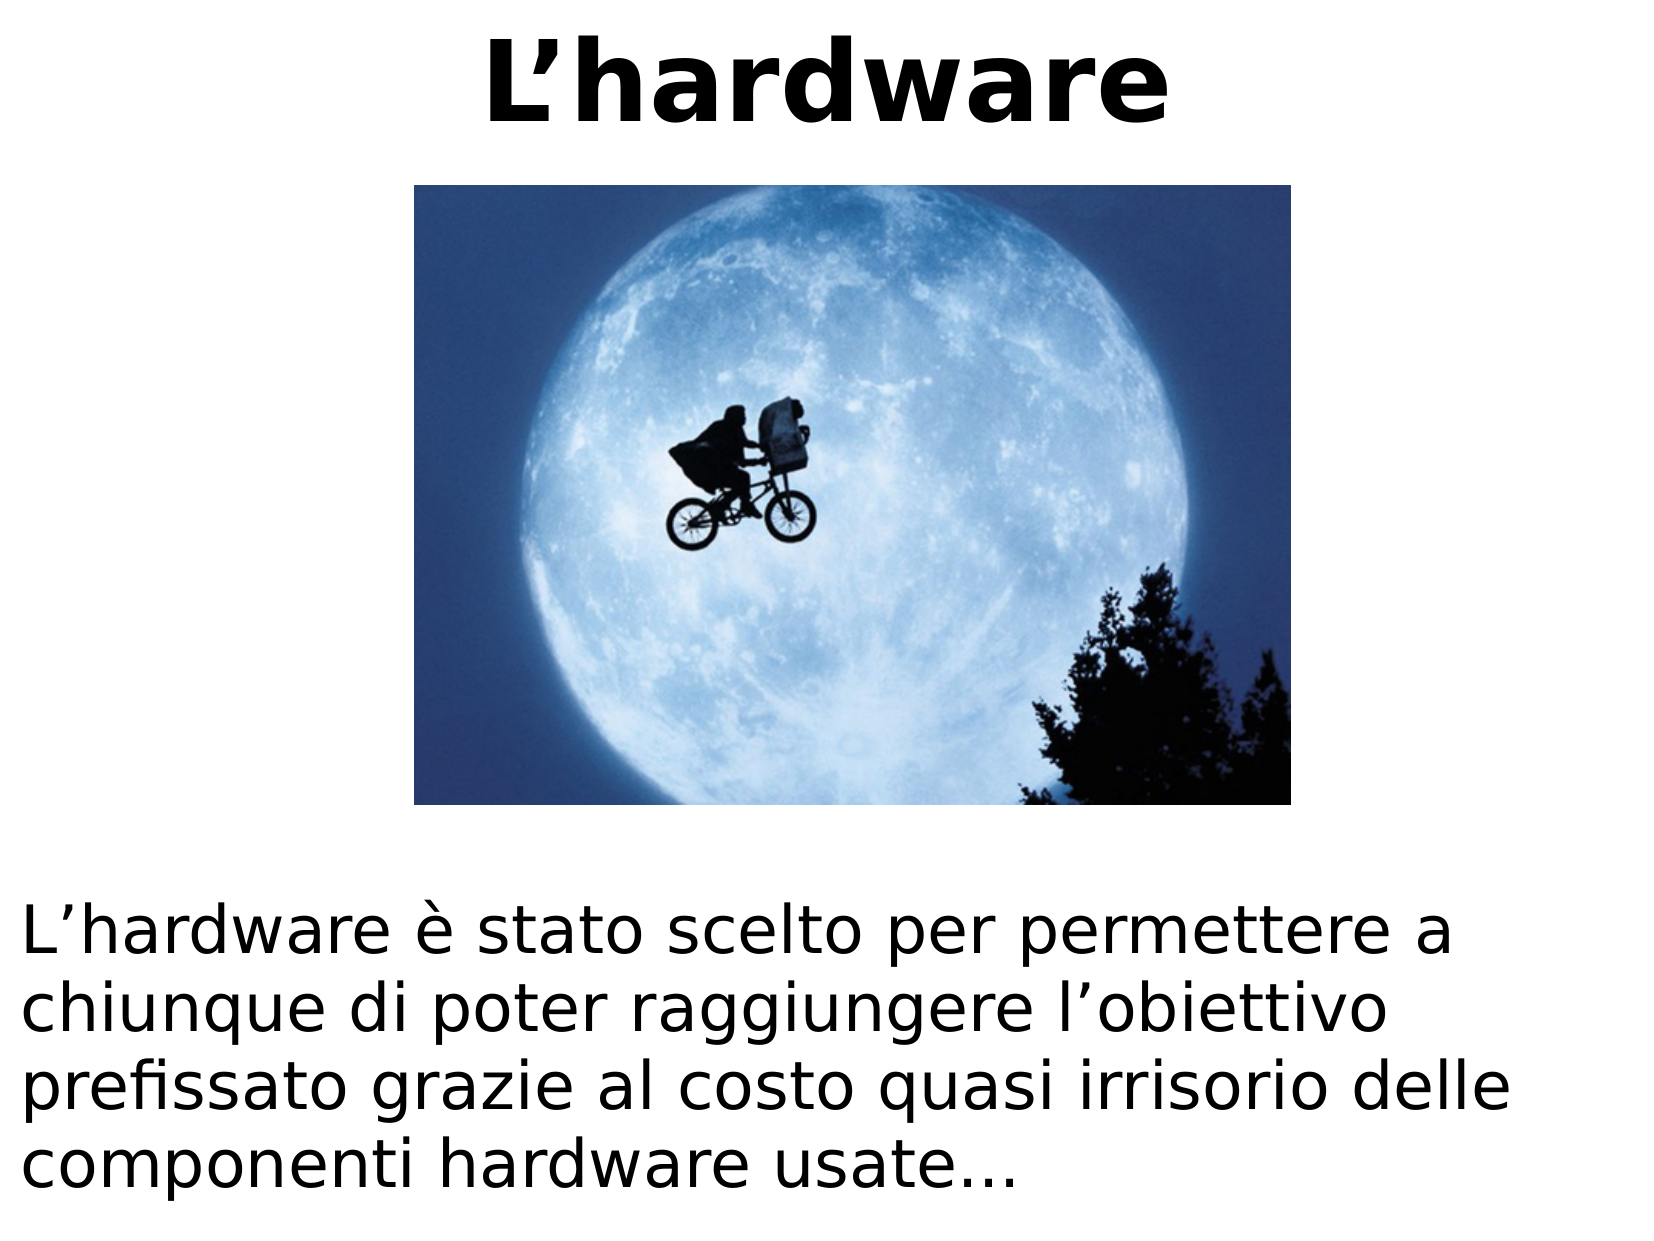

# L’hardware
L’hardware è stato scelto per permettere a chiunque di poter raggiungere l’obiettivo prefissato grazie al costo quasi irrisorio delle componenti hardware usate...